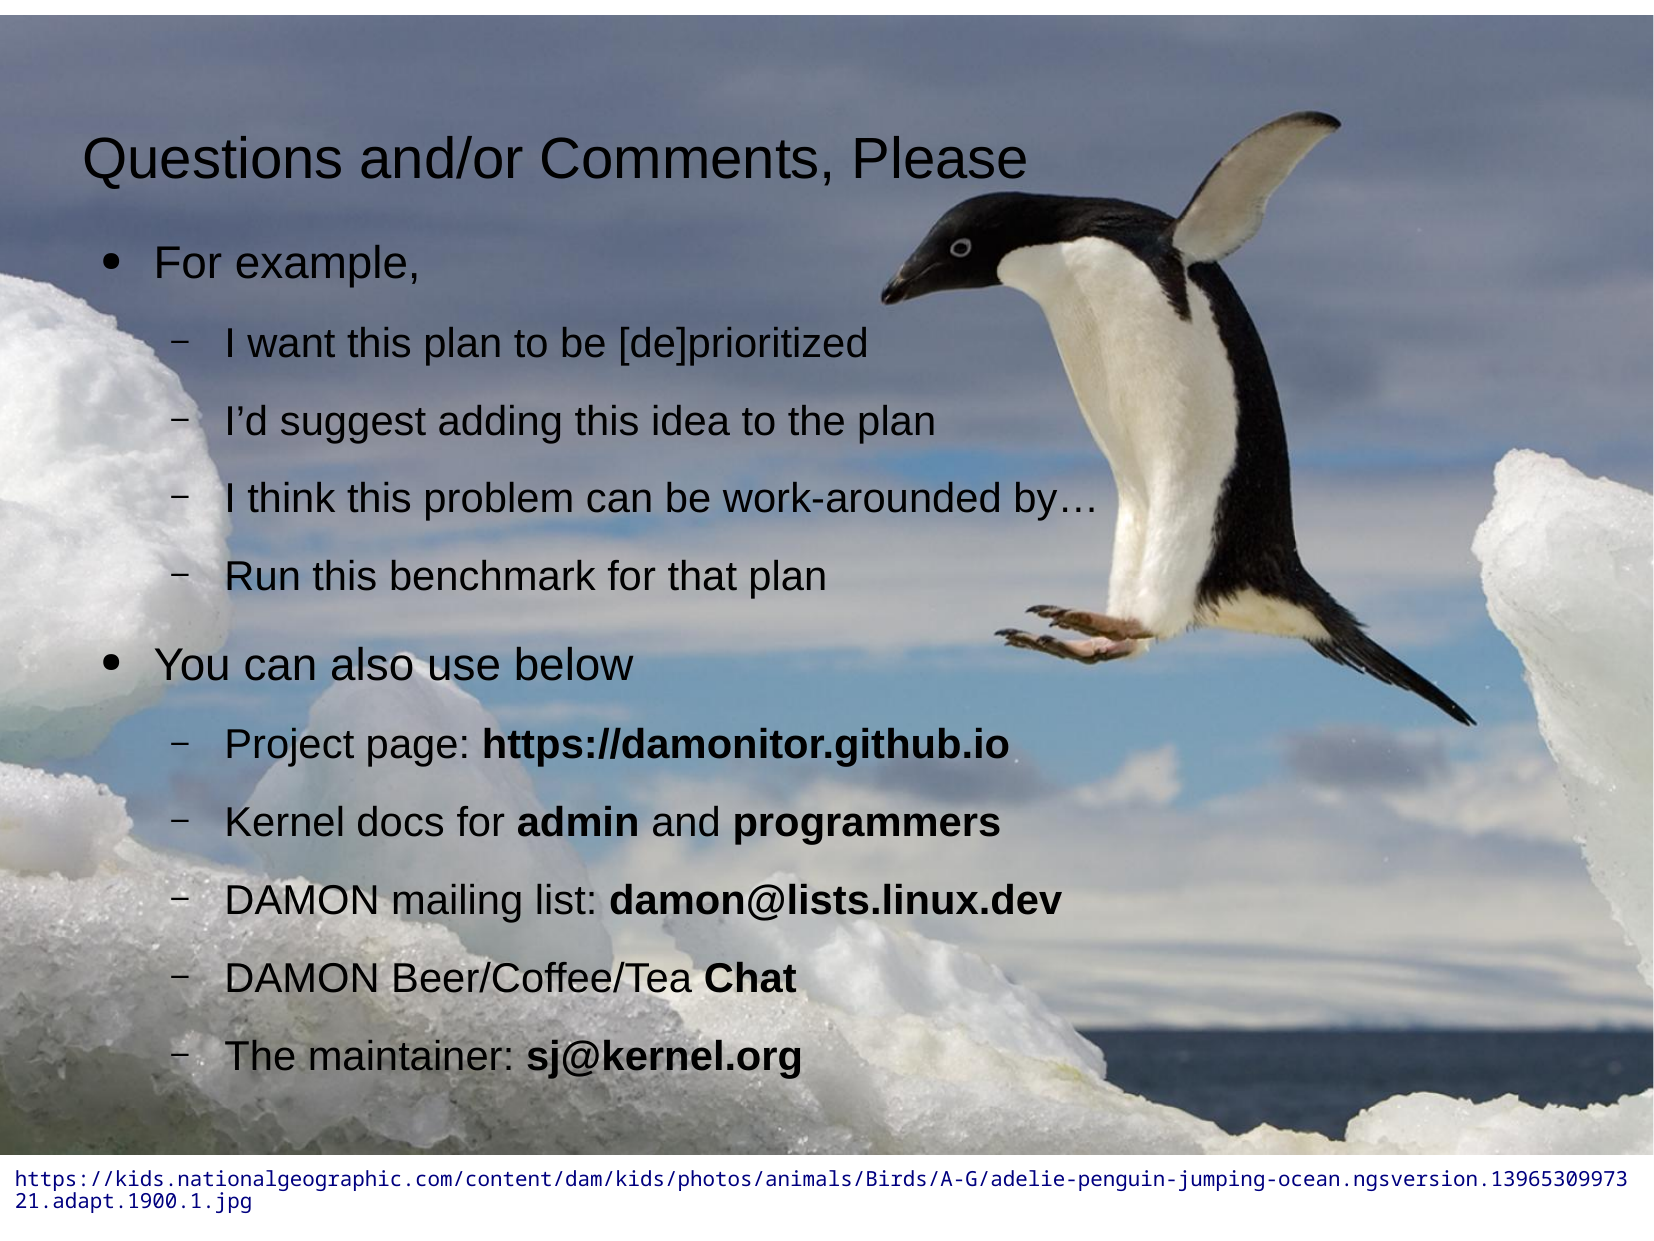

# Questions and/or Comments, Please
For example,
I want this plan to be [de]prioritized
I’d suggest adding this idea to the plan
I think this problem can be work-arounded by…
Run this benchmark for that plan
You can also use below
Project page: https://damonitor.github.io
Kernel docs for admin and programmers
DAMON mailing list: damon@lists.linux.dev
DAMON Beer/Coffee/Tea Chat
The maintainer: sj@kernel.org
https://kids.nationalgeographic.com/content/dam/kids/photos/animals/Birds/A-G/adelie-penguin-jumping-ocean.ngsversion.1396530997321.adapt.1900.1.jpg